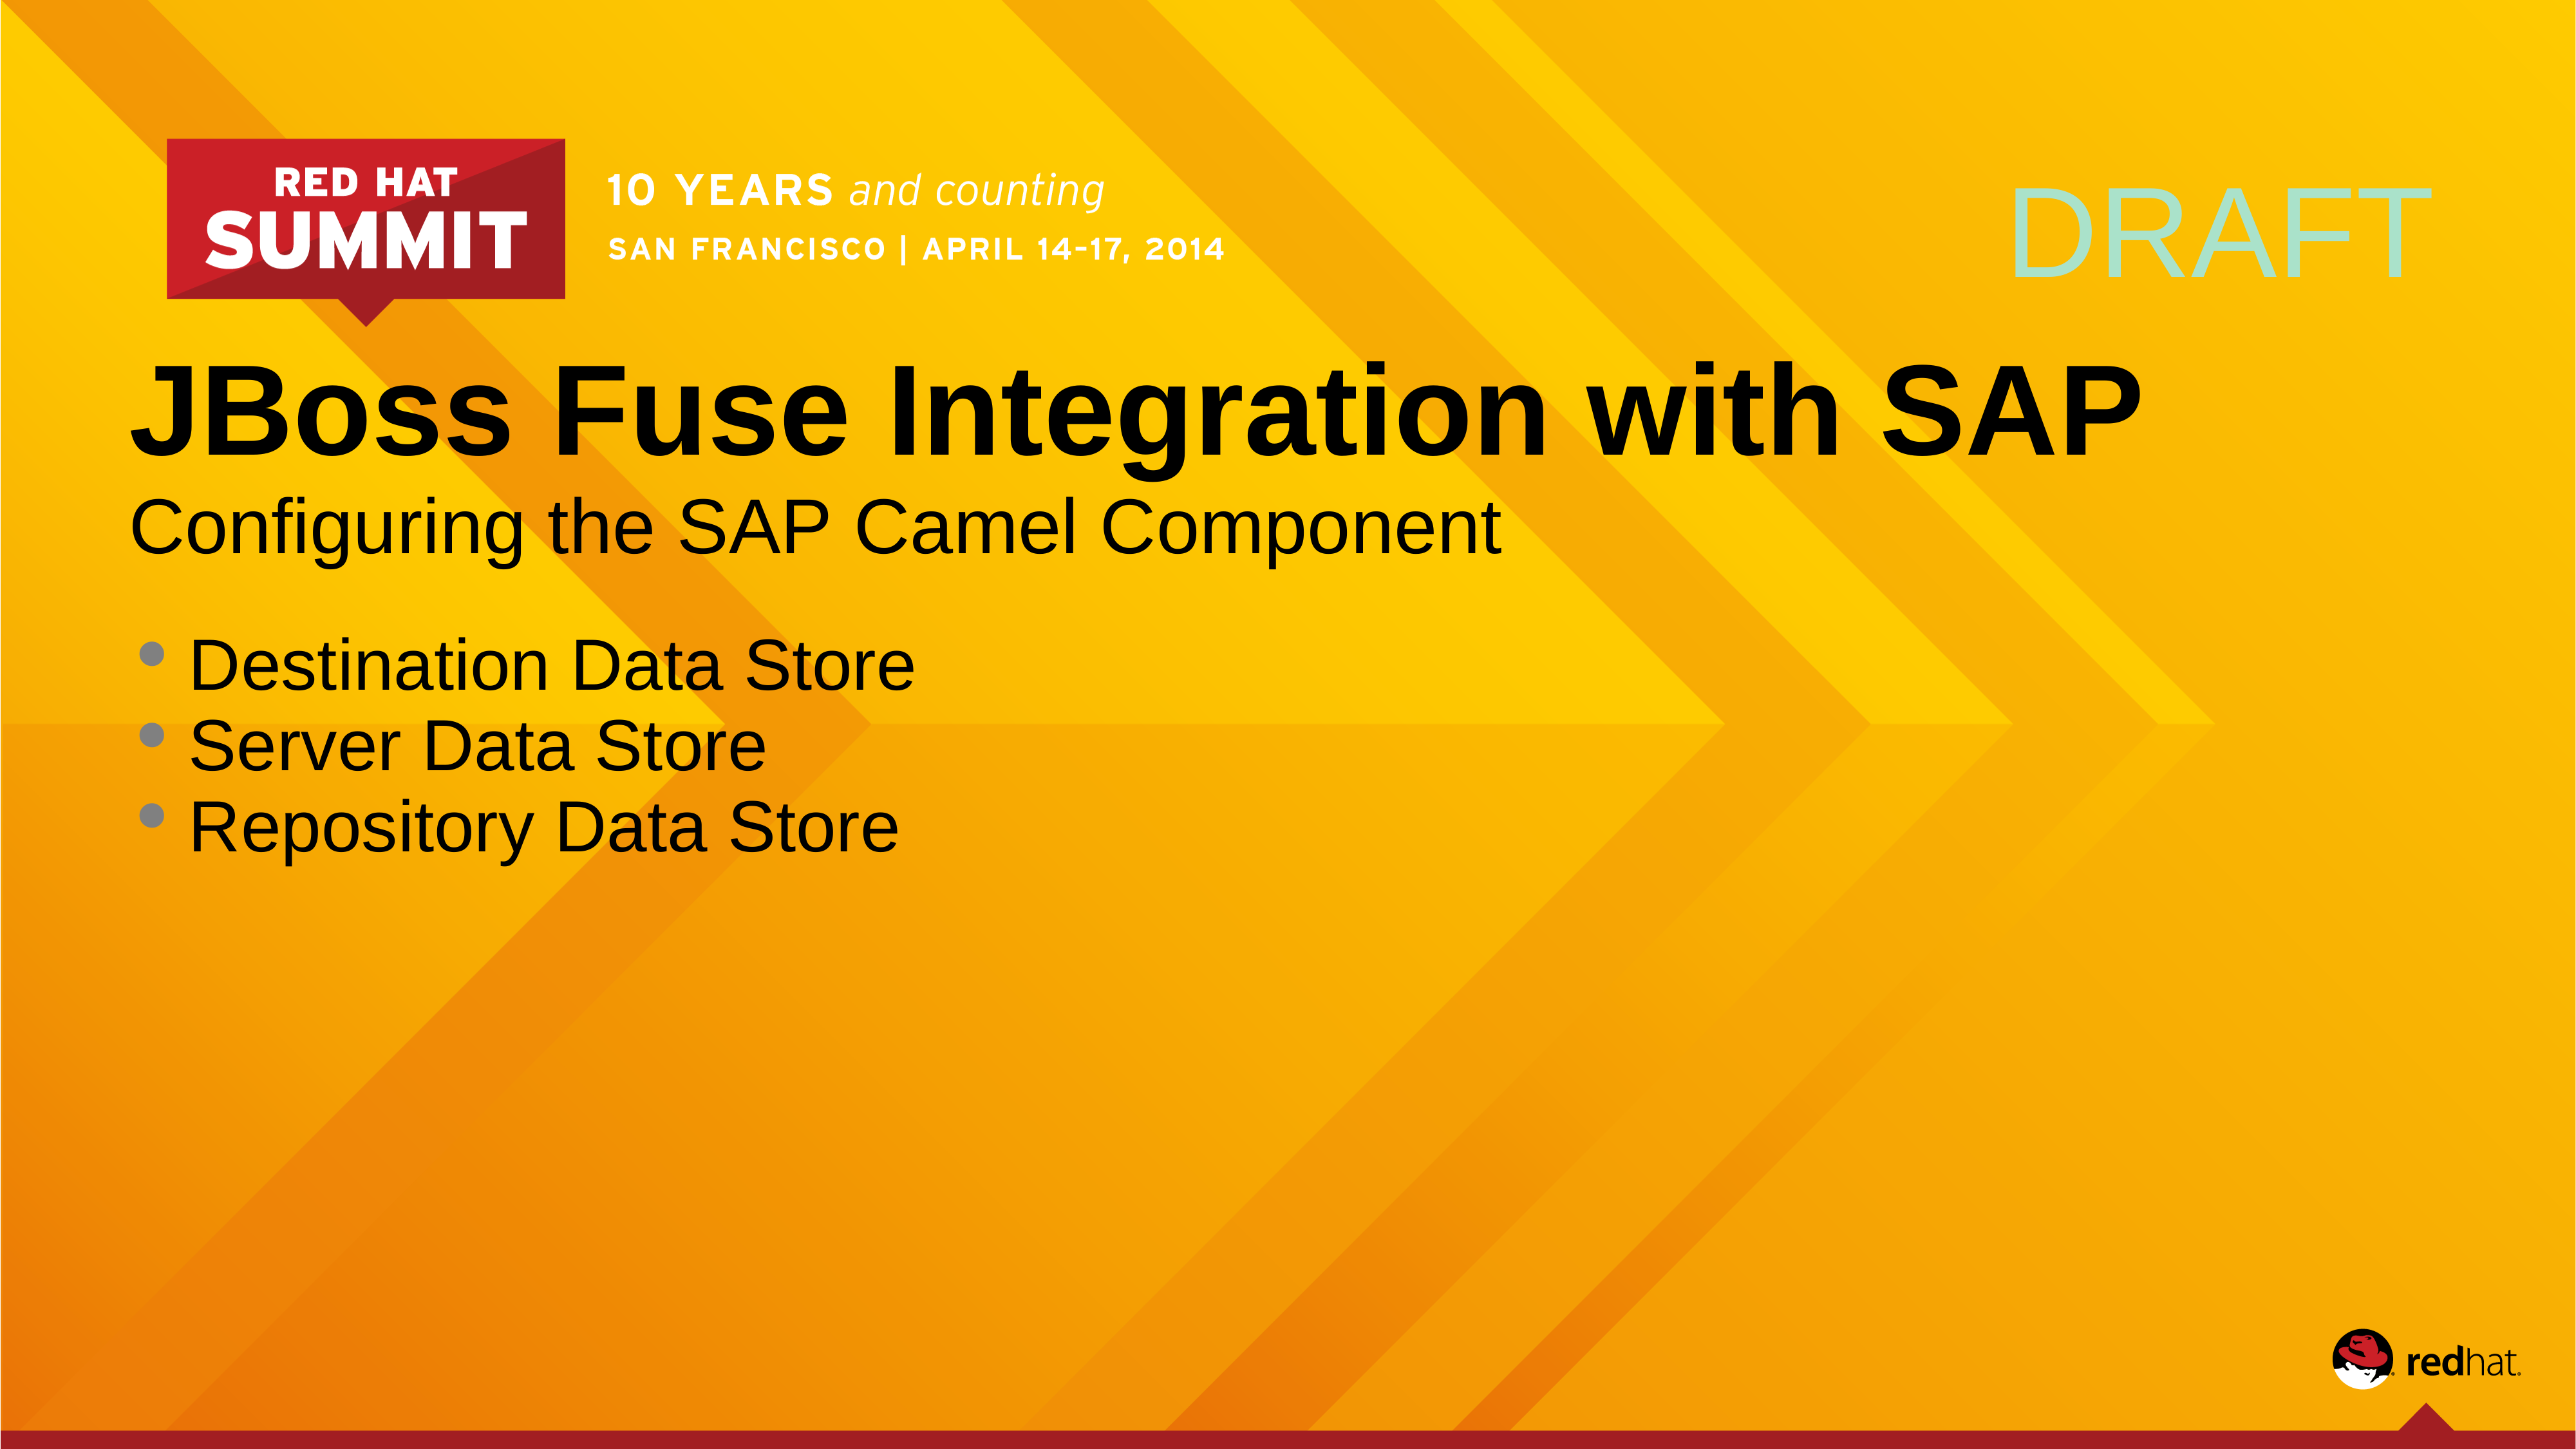

JBoss Fuse Integration with SAP
Configuring the SAP Camel Component
Destination Data Store
Server Data Store
Repository Data Store